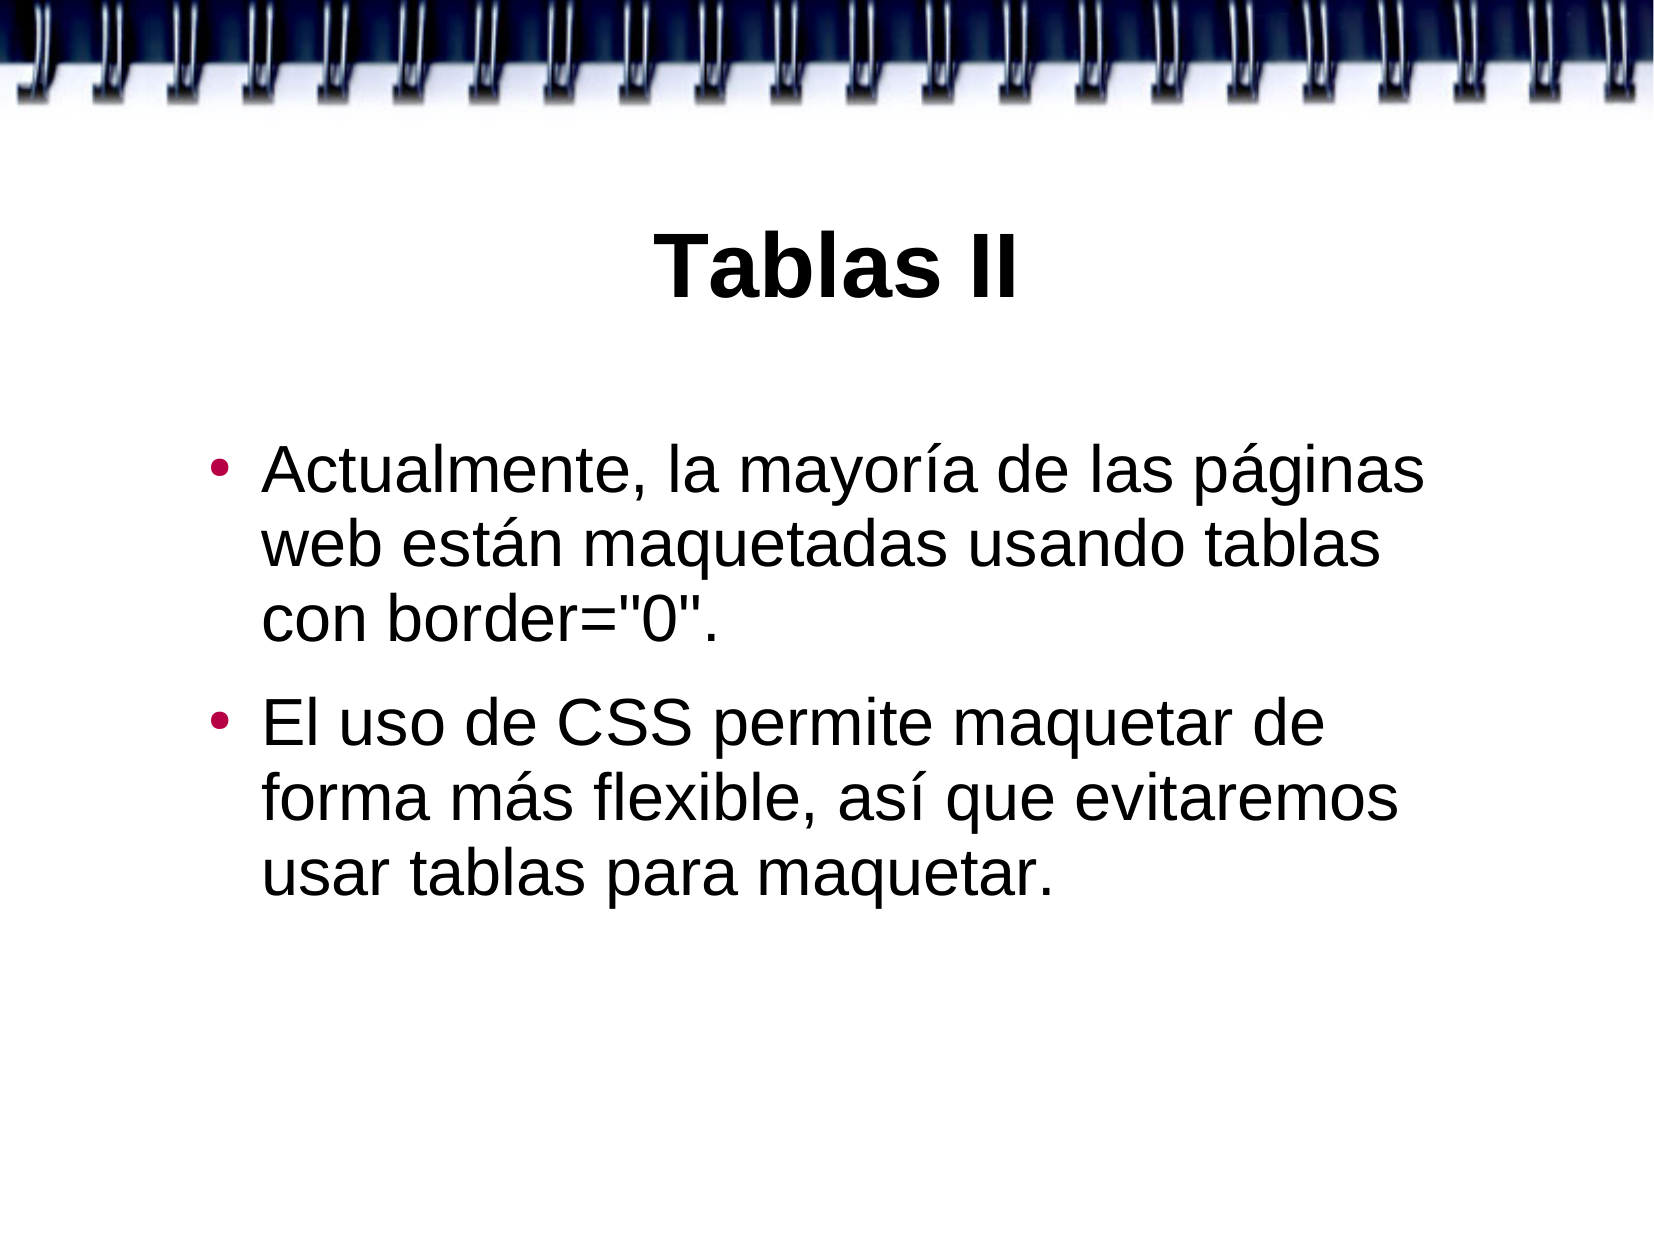

# Tablas II
Actualmente, la mayoría de las páginas web están maquetadas usando tablas con border="0".
El uso de CSS permite maquetar de forma más flexible, así que evitaremos usar tablas para maquetar.